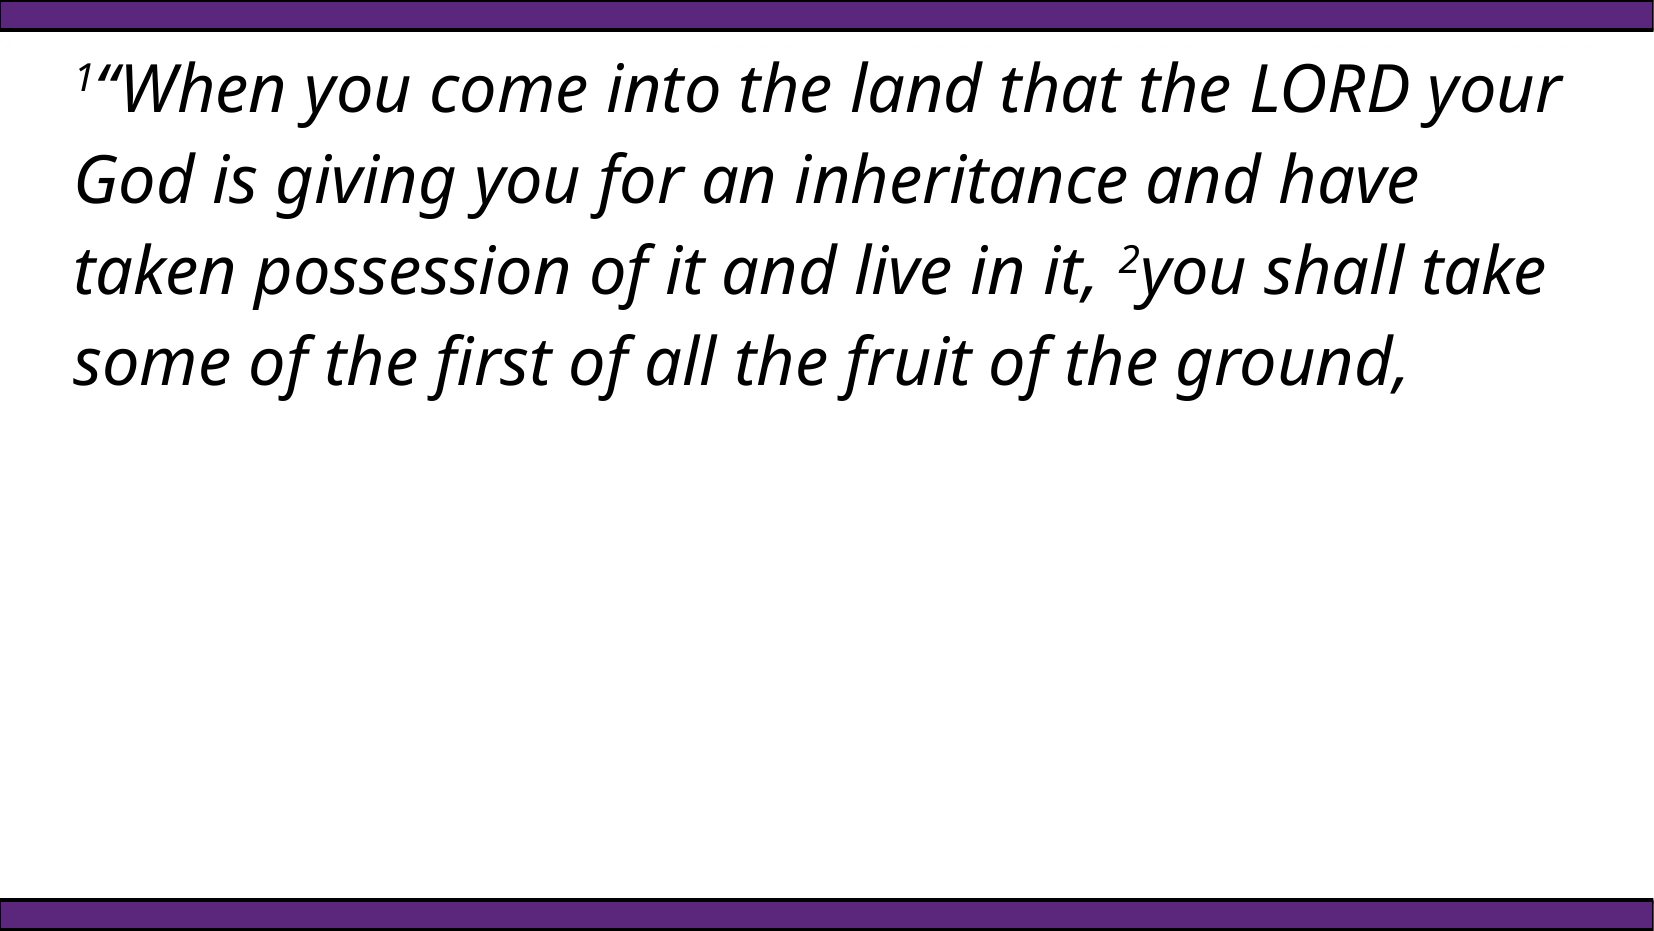

1“When you come into the land that the LORD your God is giving you for an inheritance and have taken possession of it and live in it, 2you shall take some of the first of all the fruit of the ground,